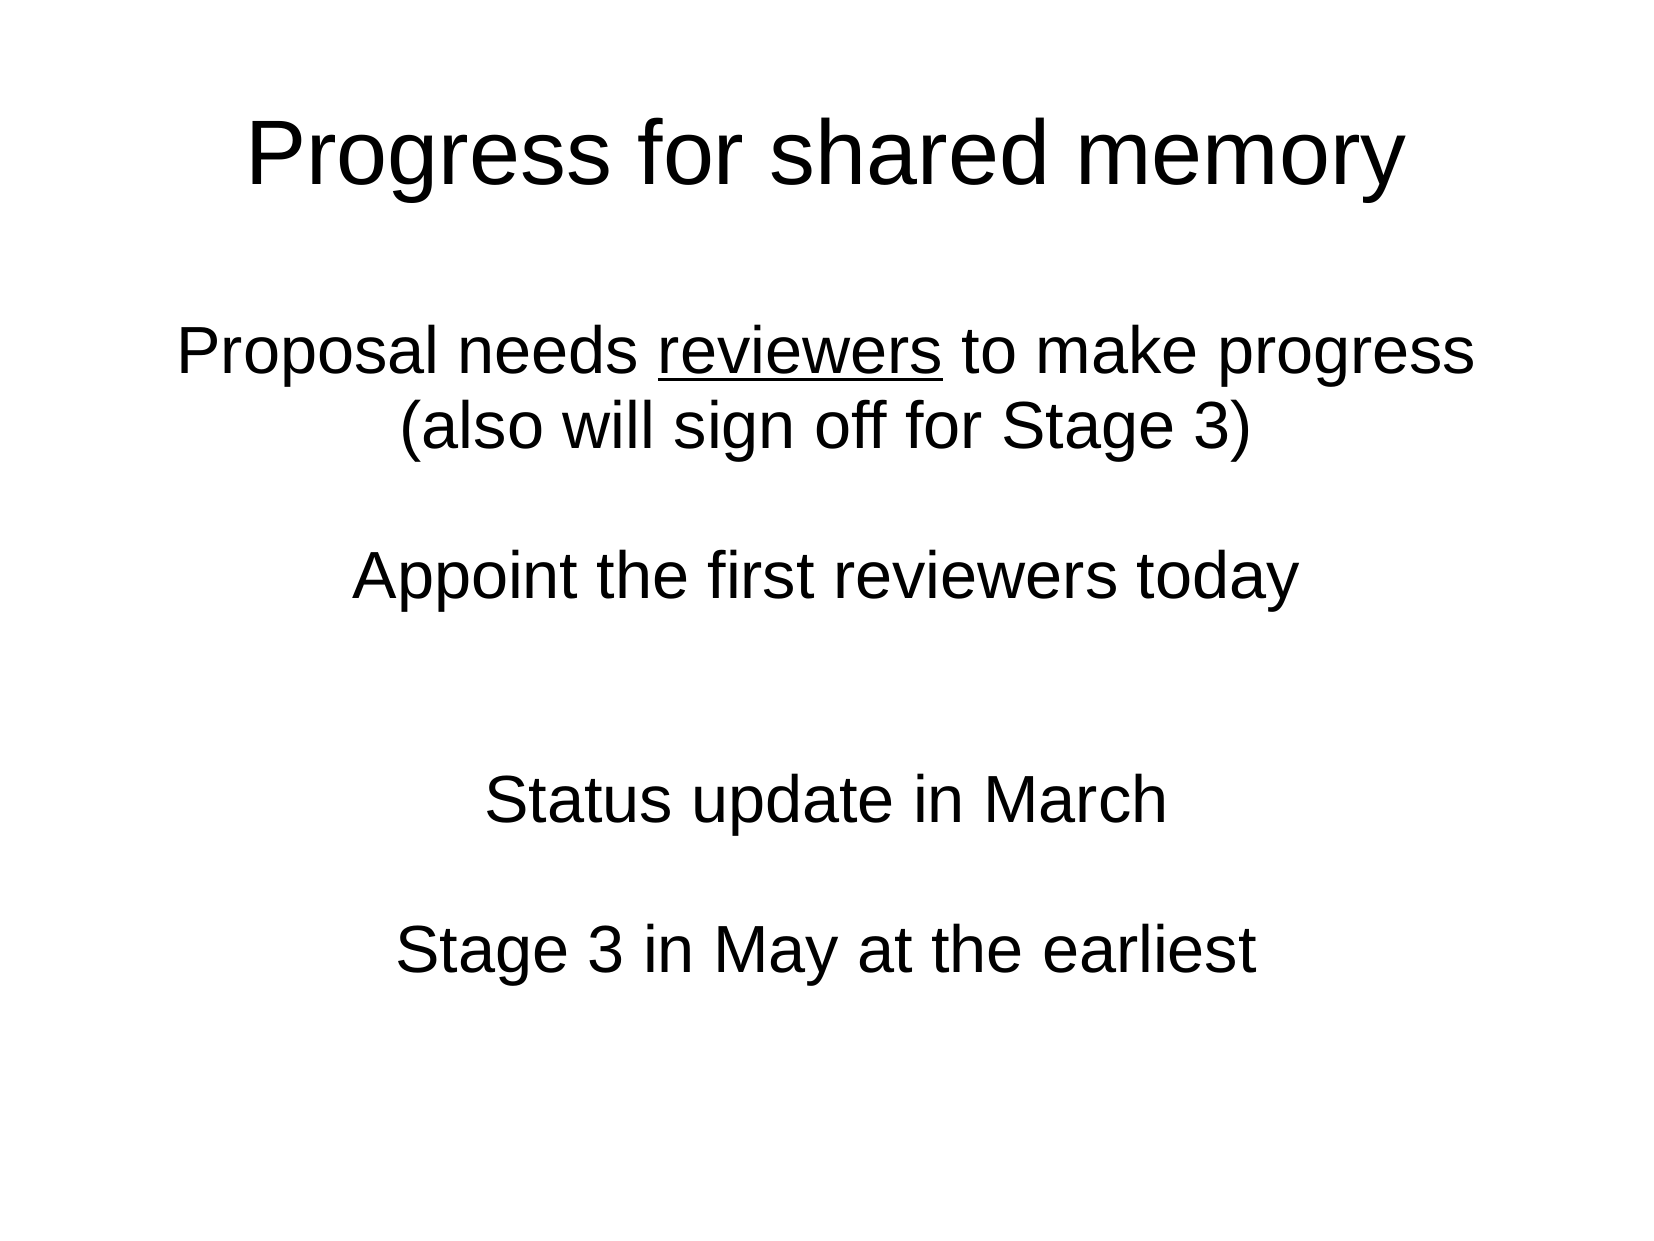

# Progress for shared memory
Proposal needs reviewers to make progress
(also will sign off for Stage 3)
Appoint the first reviewers today
Status update in March
Stage 3 in May at the earliest